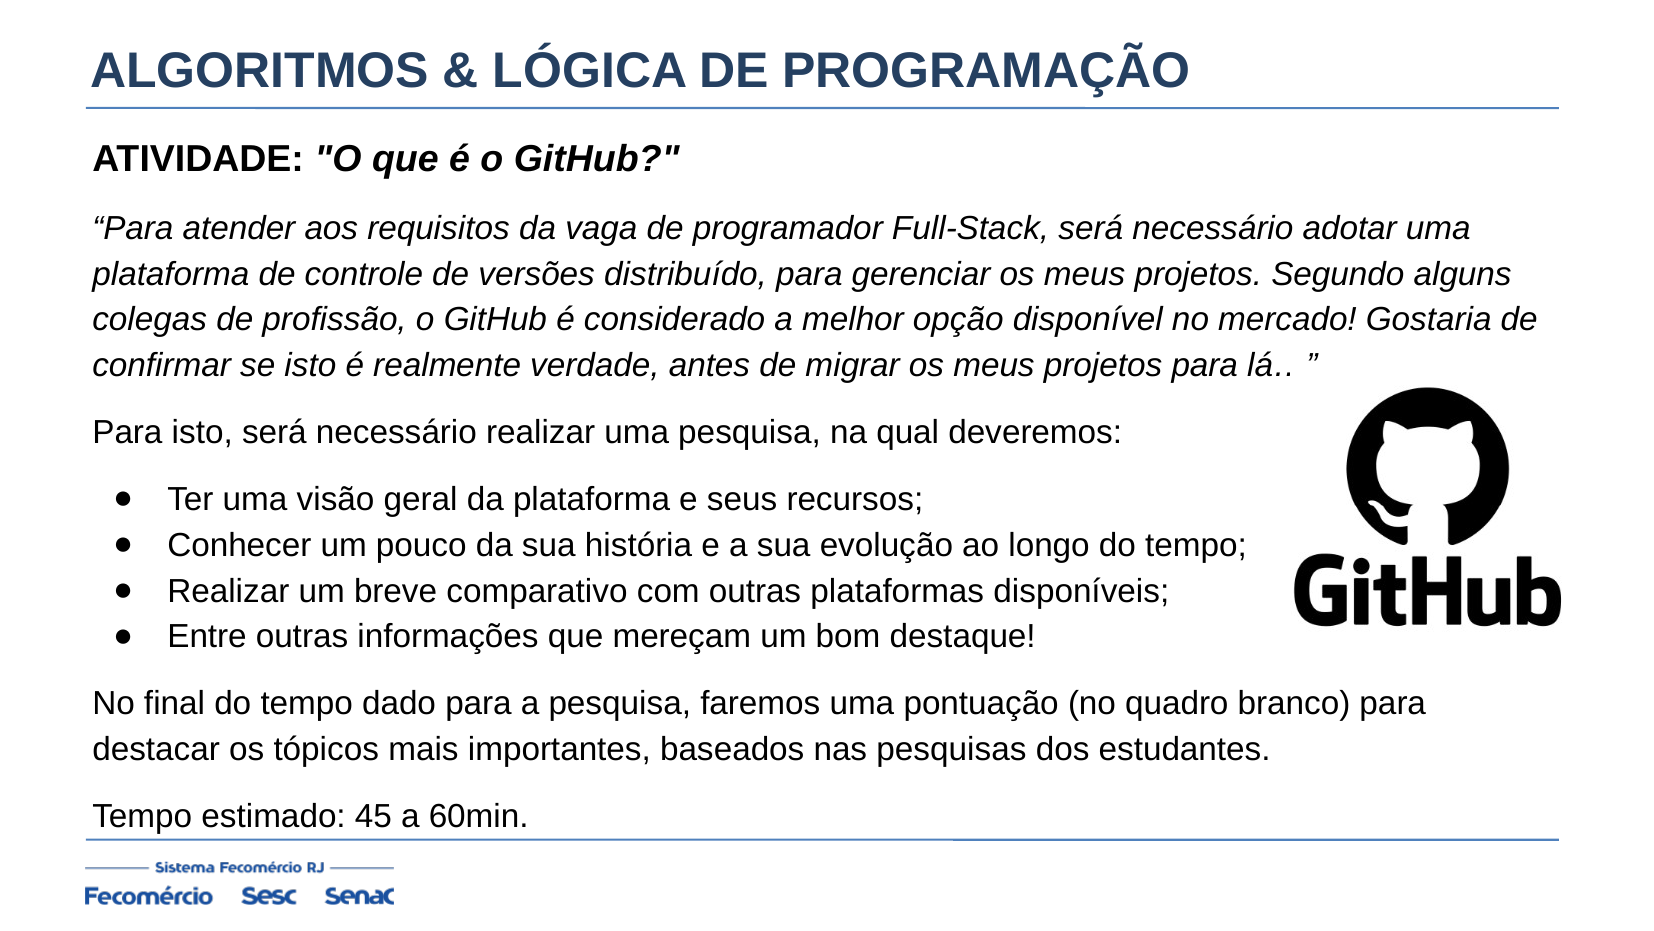

ALGORITMOS & LÓGICA DE PROGRAMAÇÃO
ATIVIDADE: "O que é o GitHub?"
“Para atender aos requisitos da vaga de programador Full-Stack, será necessário adotar uma plataforma de controle de versões distribuído, para gerenciar os meus projetos. Segundo alguns colegas de profissão, o GitHub é considerado a melhor opção disponível no mercado! Gostaria de confirmar se isto é realmente verdade, antes de migrar os meus projetos para lá…”
Para isto, será necessário realizar uma pesquisa, na qual deveremos:
Ter uma visão geral da plataforma e seus recursos;
Conhecer um pouco da sua história e a sua evolução ao longo do tempo;
Realizar um breve comparativo com outras plataformas disponíveis;
Entre outras informações que mereçam um bom destaque!
No final do tempo dado para a pesquisa, faremos uma pontuação (no quadro branco) para destacar os tópicos mais importantes, baseados nas pesquisas dos estudantes.
Tempo estimado: 45 a 60min.